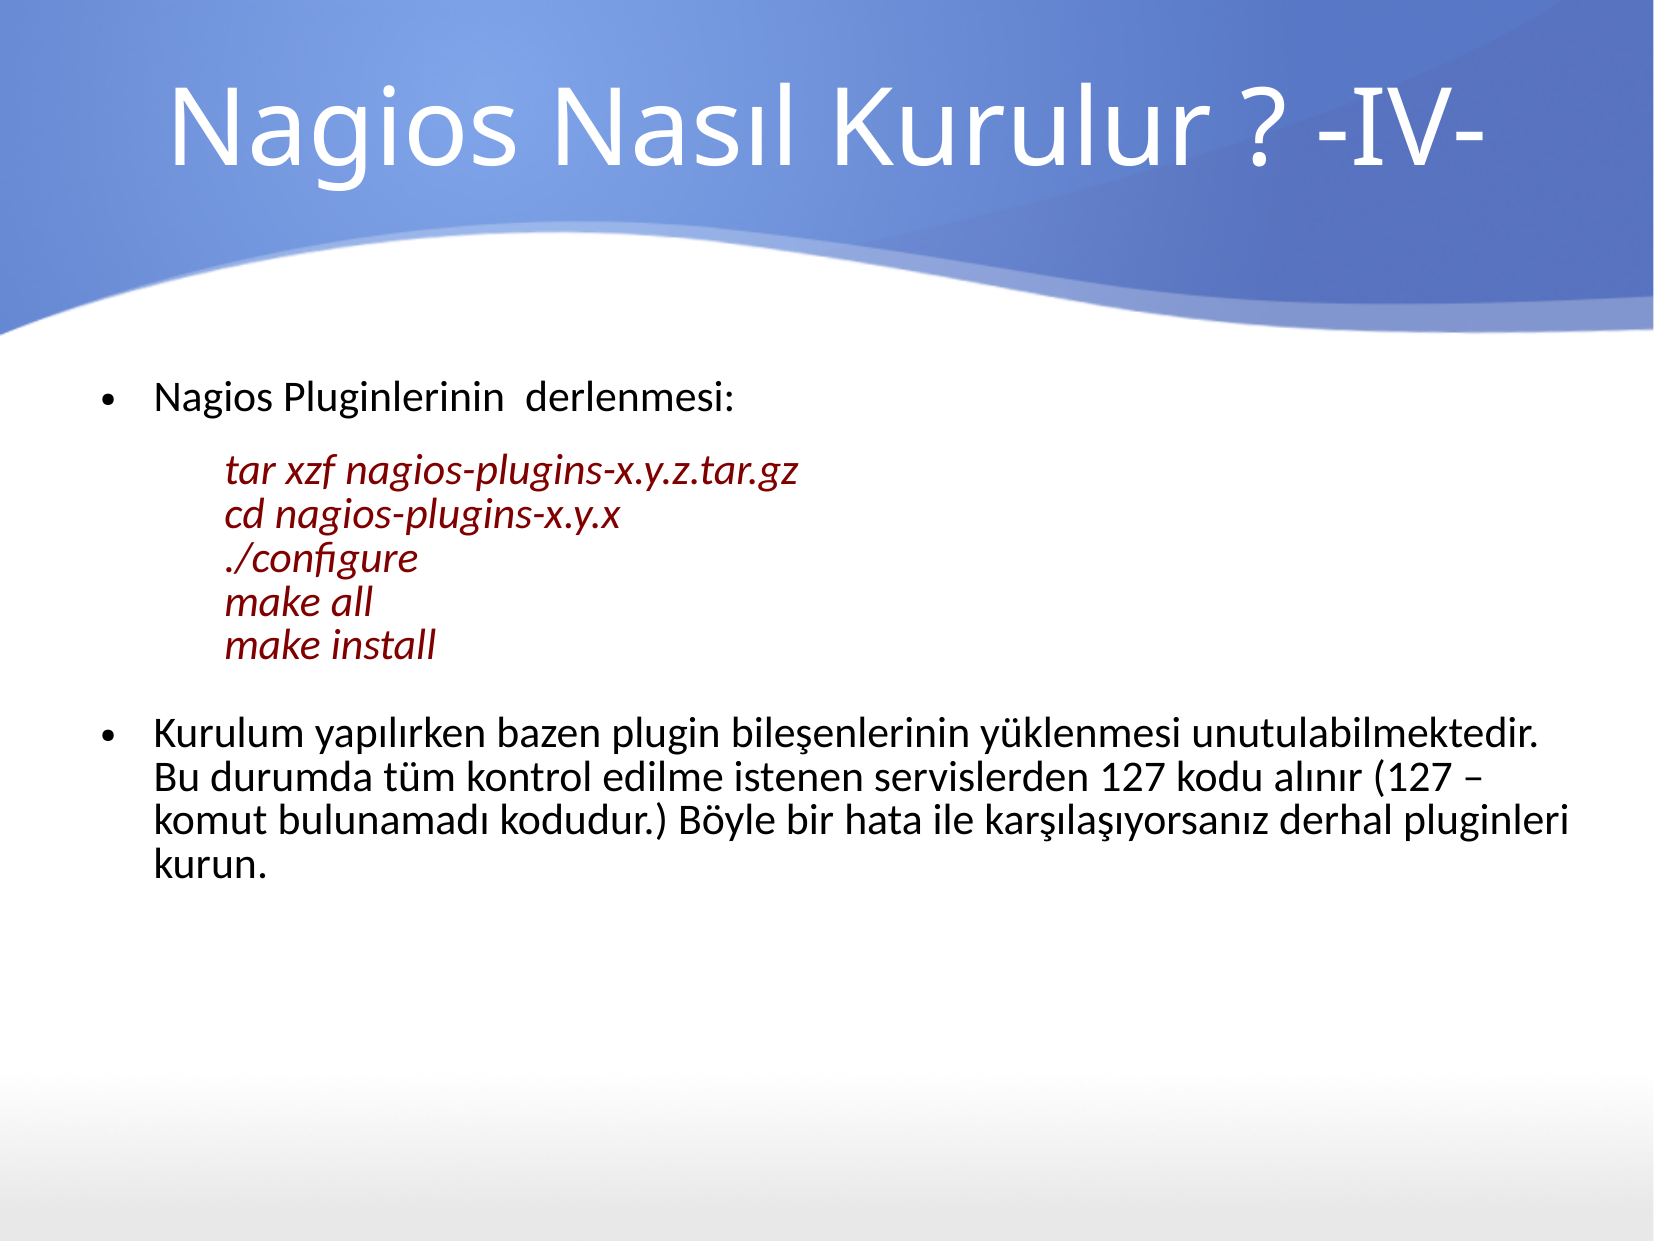

# Nagios Nasıl Kurulur ? -IV-
Nagios Pluginlerinin derlenmesi:
tar xzf nagios-plugins-x.y.z.tar.gz
cd nagios-plugins-x.y.x
./configure
make all
make install
Kurulum yapılırken bazen plugin bileşenlerinin yüklenmesi unutulabilmektedir. Bu durumda tüm kontrol edilme istenen servislerden 127 kodu alınır (127 – komut bulunamadı kodudur.) Böyle bir hata ile karşılaşıyorsanız derhal pluginleri kurun.